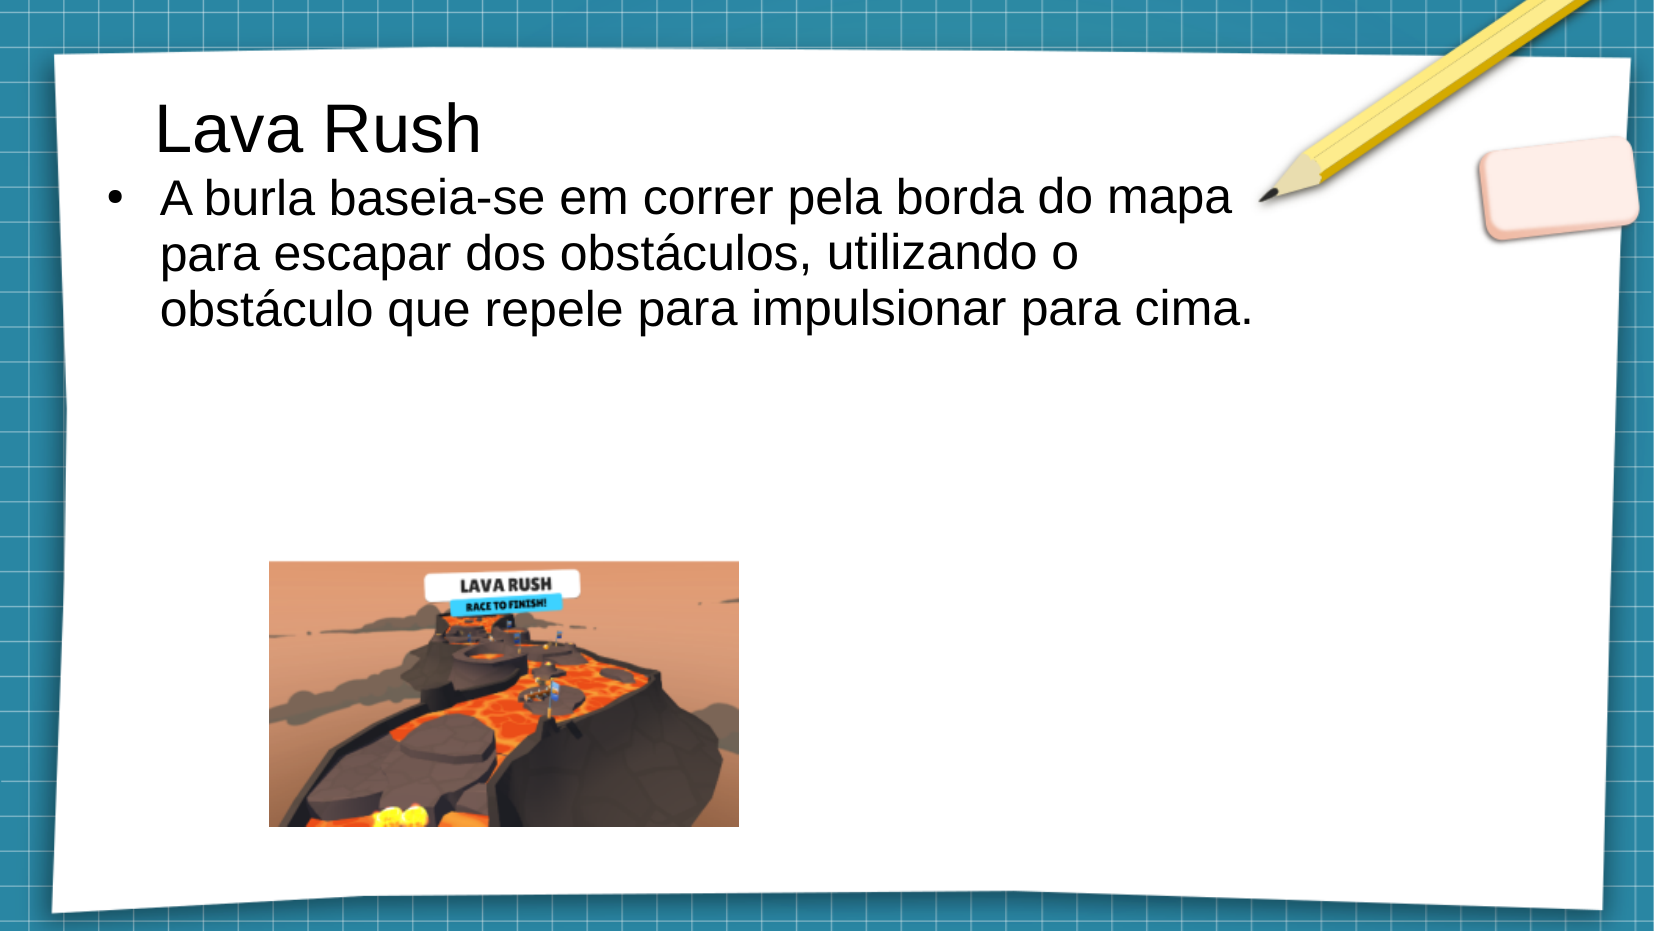

# Lava Rush
A burla baseia-se em correr pela borda do mapa para escapar dos obstáculos, utilizando o obstáculo que repele para impulsionar para cima.